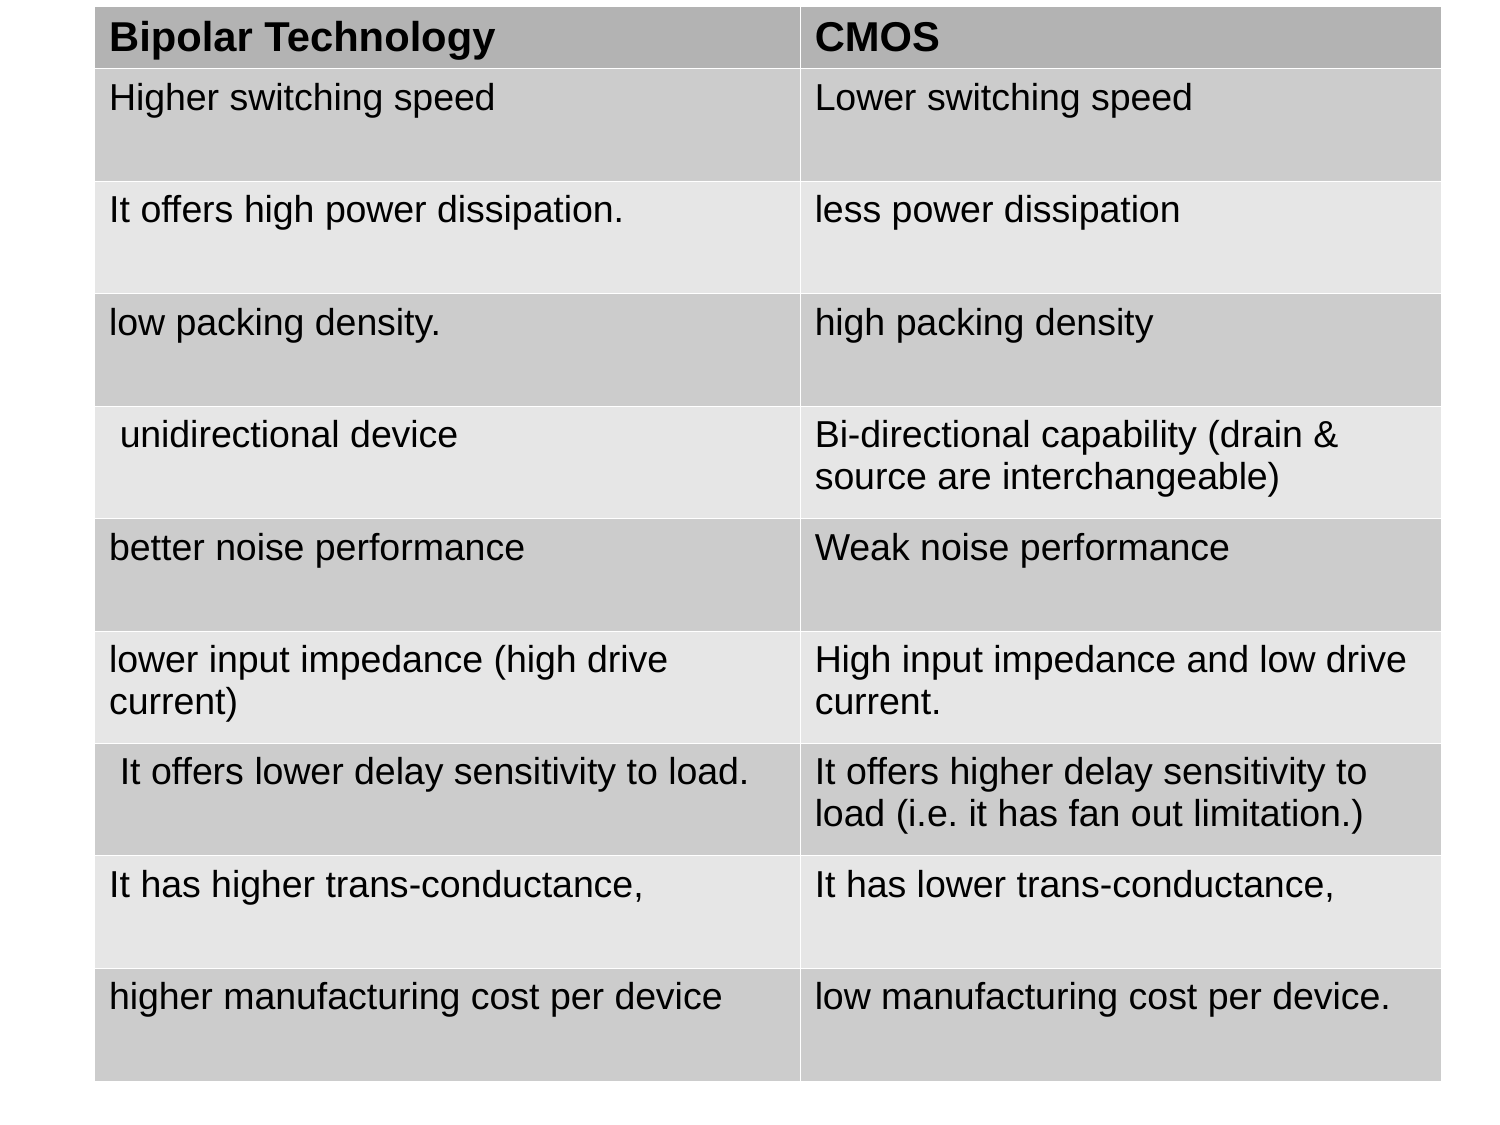

| Bipolar Technology | CMOS |
| --- | --- |
| Higher switching speed | Lower switching speed |
| It offers high power dissipation. | less power dissipation |
| low packing density. | high packing density |
| unidirectional device | Bi-directional capability (drain & source are interchangeable) |
| better noise performance | Weak noise performance |
| lower input impedance (high drive current) | High input impedance and low drive current. |
| It offers lower delay sensitivity to load. | It offers higher delay sensitivity to load (i.e. it has fan out limitation.) |
| It has higher trans-conductance, | It has lower trans-conductance, |
| higher manufacturing cost per device | low manufacturing cost per device. |